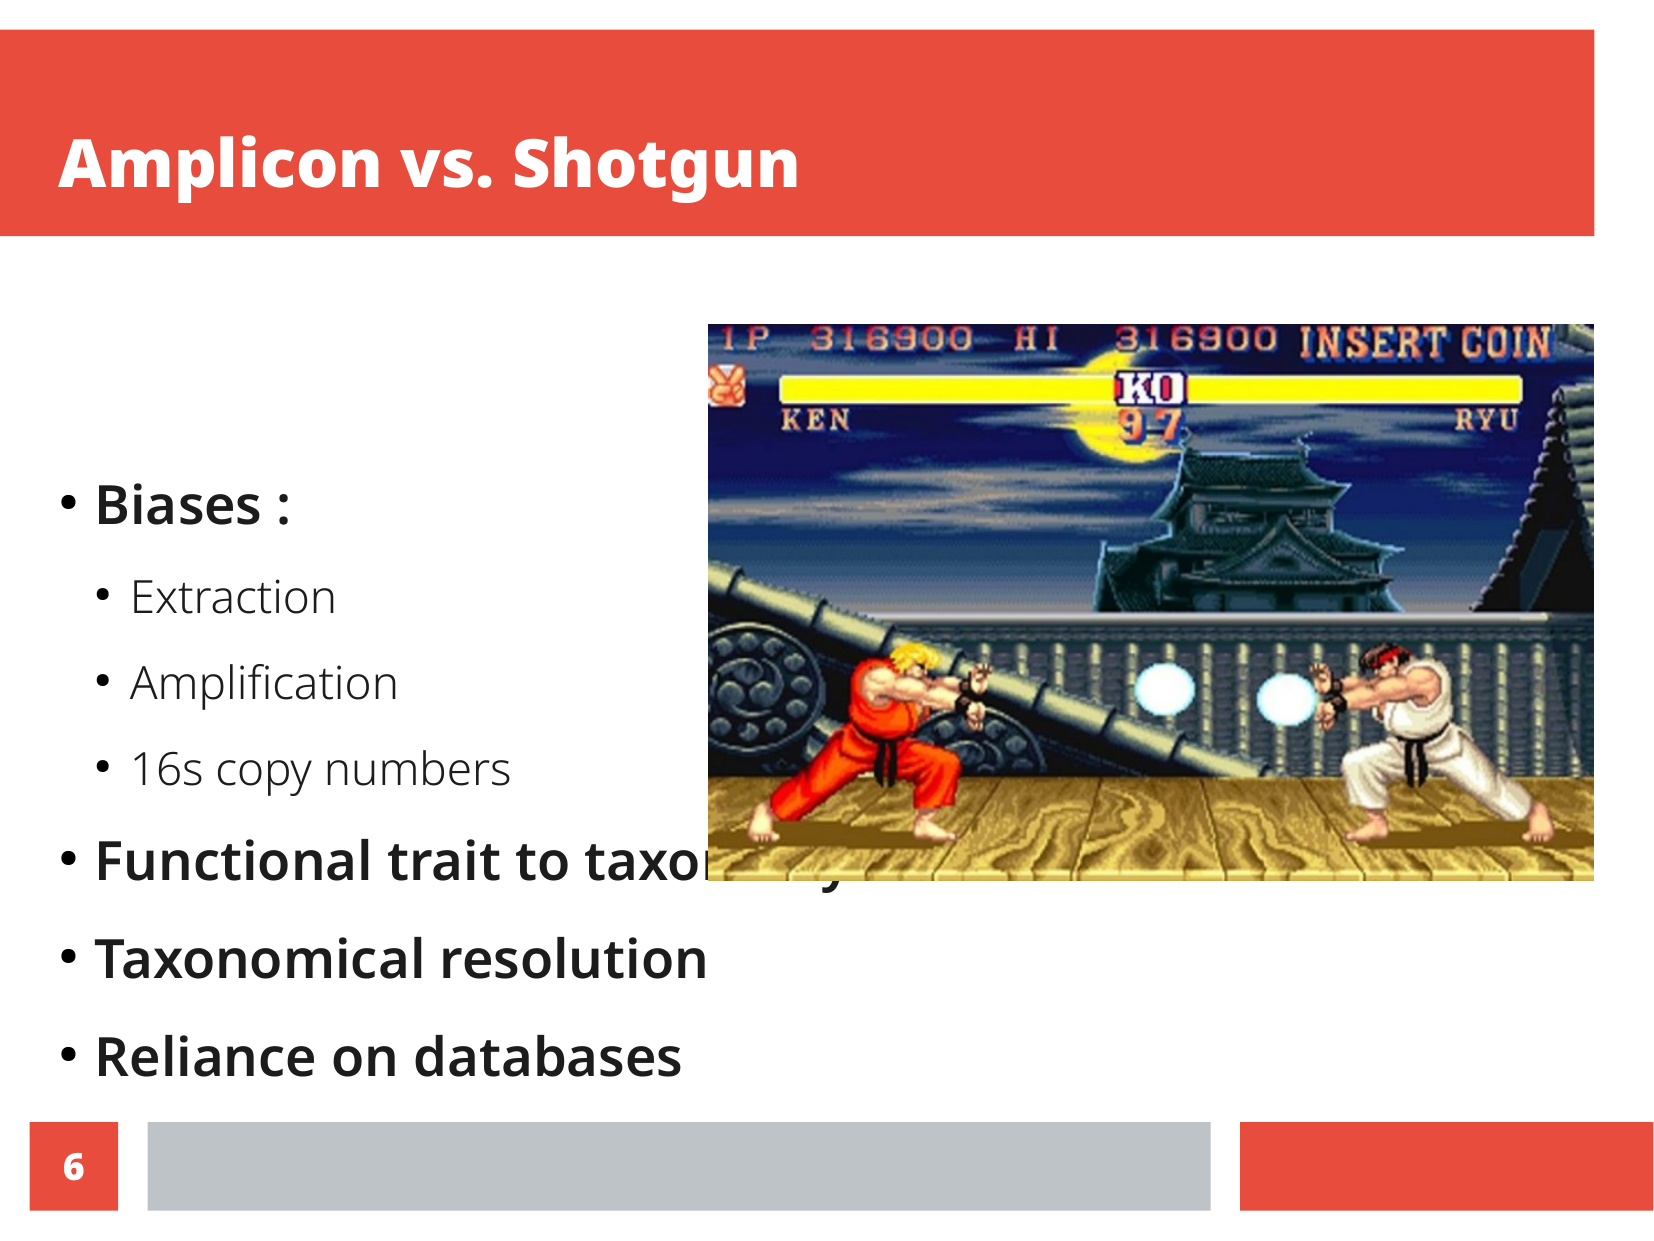

# Amplicon vs. Shotgun
Biases :
Extraction
Amplification
16s copy numbers
Functional trait to taxonomy
Taxonomical resolution
Reliance on databases
6